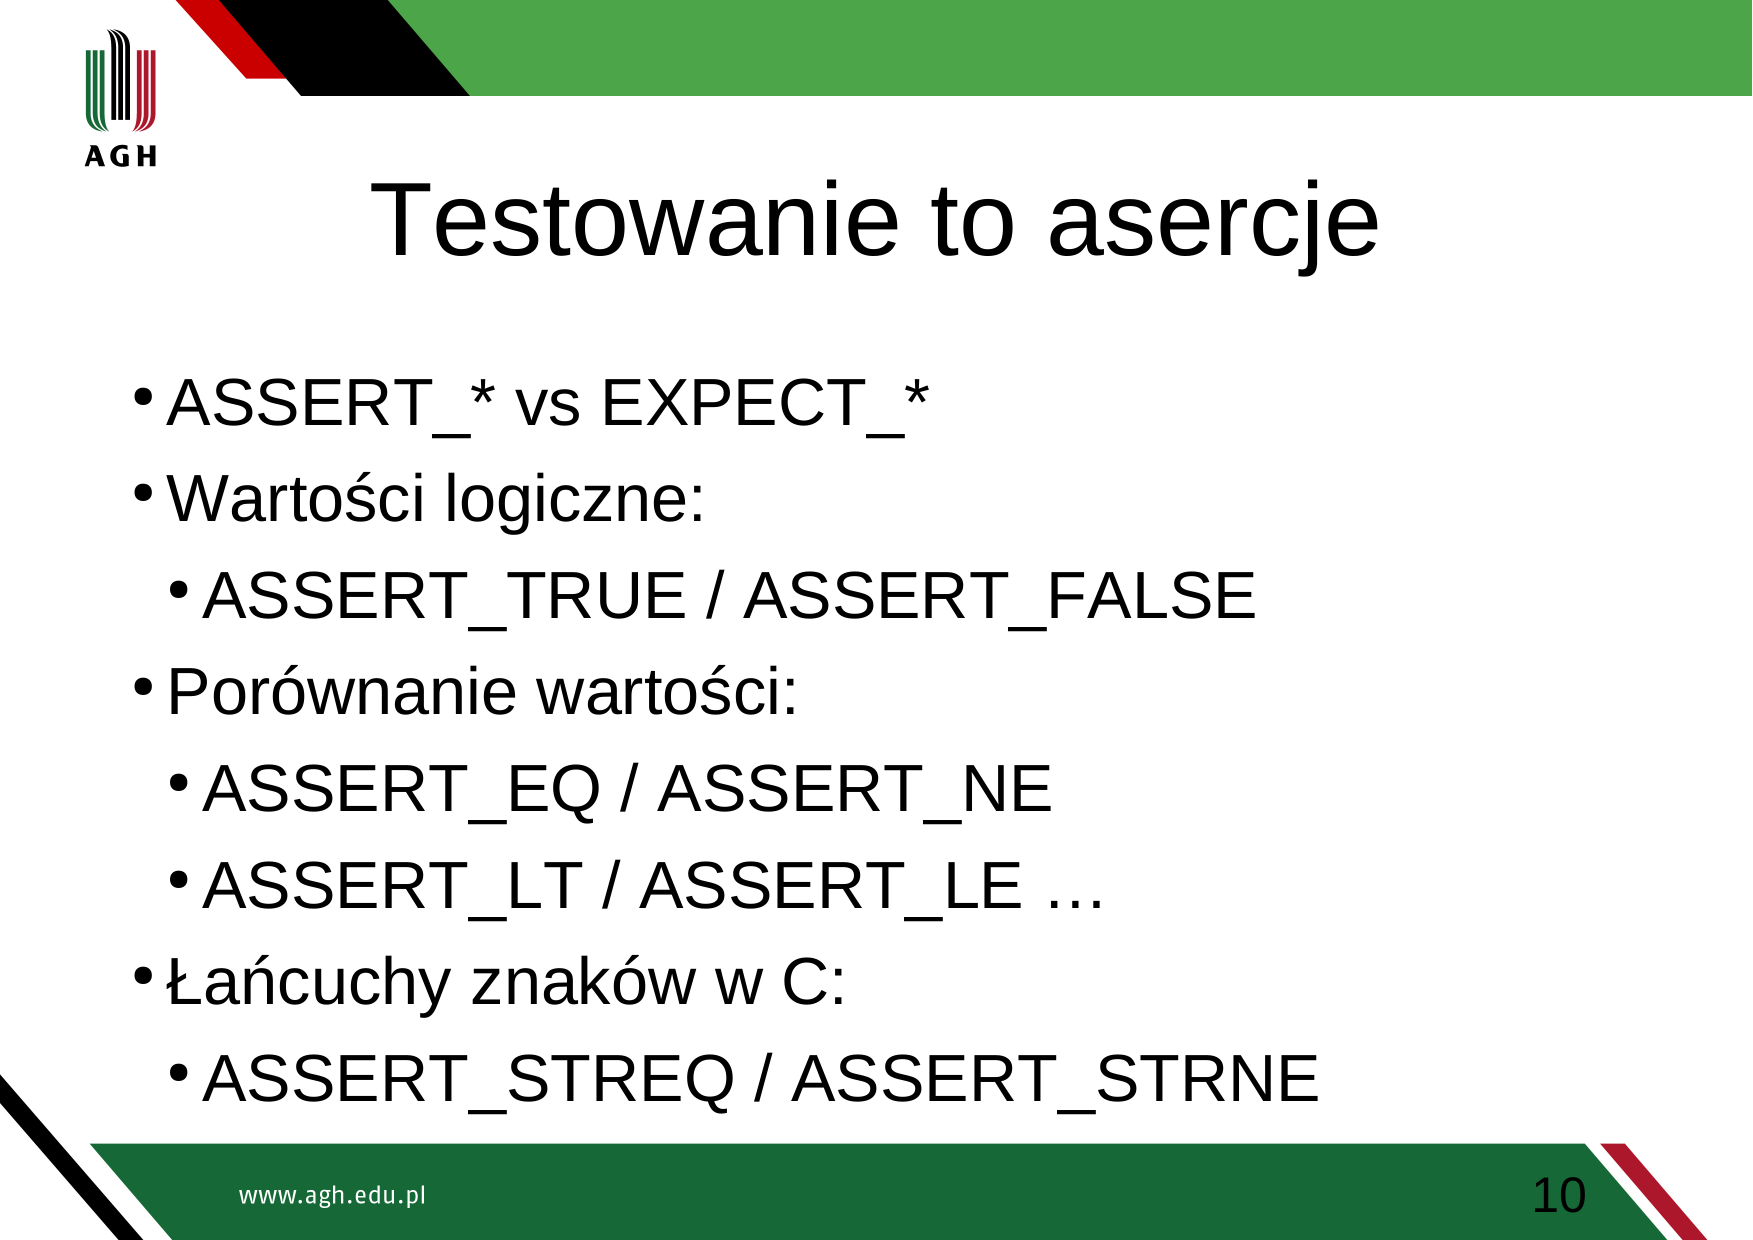

# Testowanie to asercje
ASSERT_* vs EXPECT_*
Wartości logiczne:
ASSERT_TRUE / ASSERT_FALSE
Porównanie wartości:
ASSERT_EQ / ASSERT_NE
ASSERT_LT / ASSERT_LE …
Łańcuchy znaków w C:
ASSERT_STREQ / ASSERT_STRNE